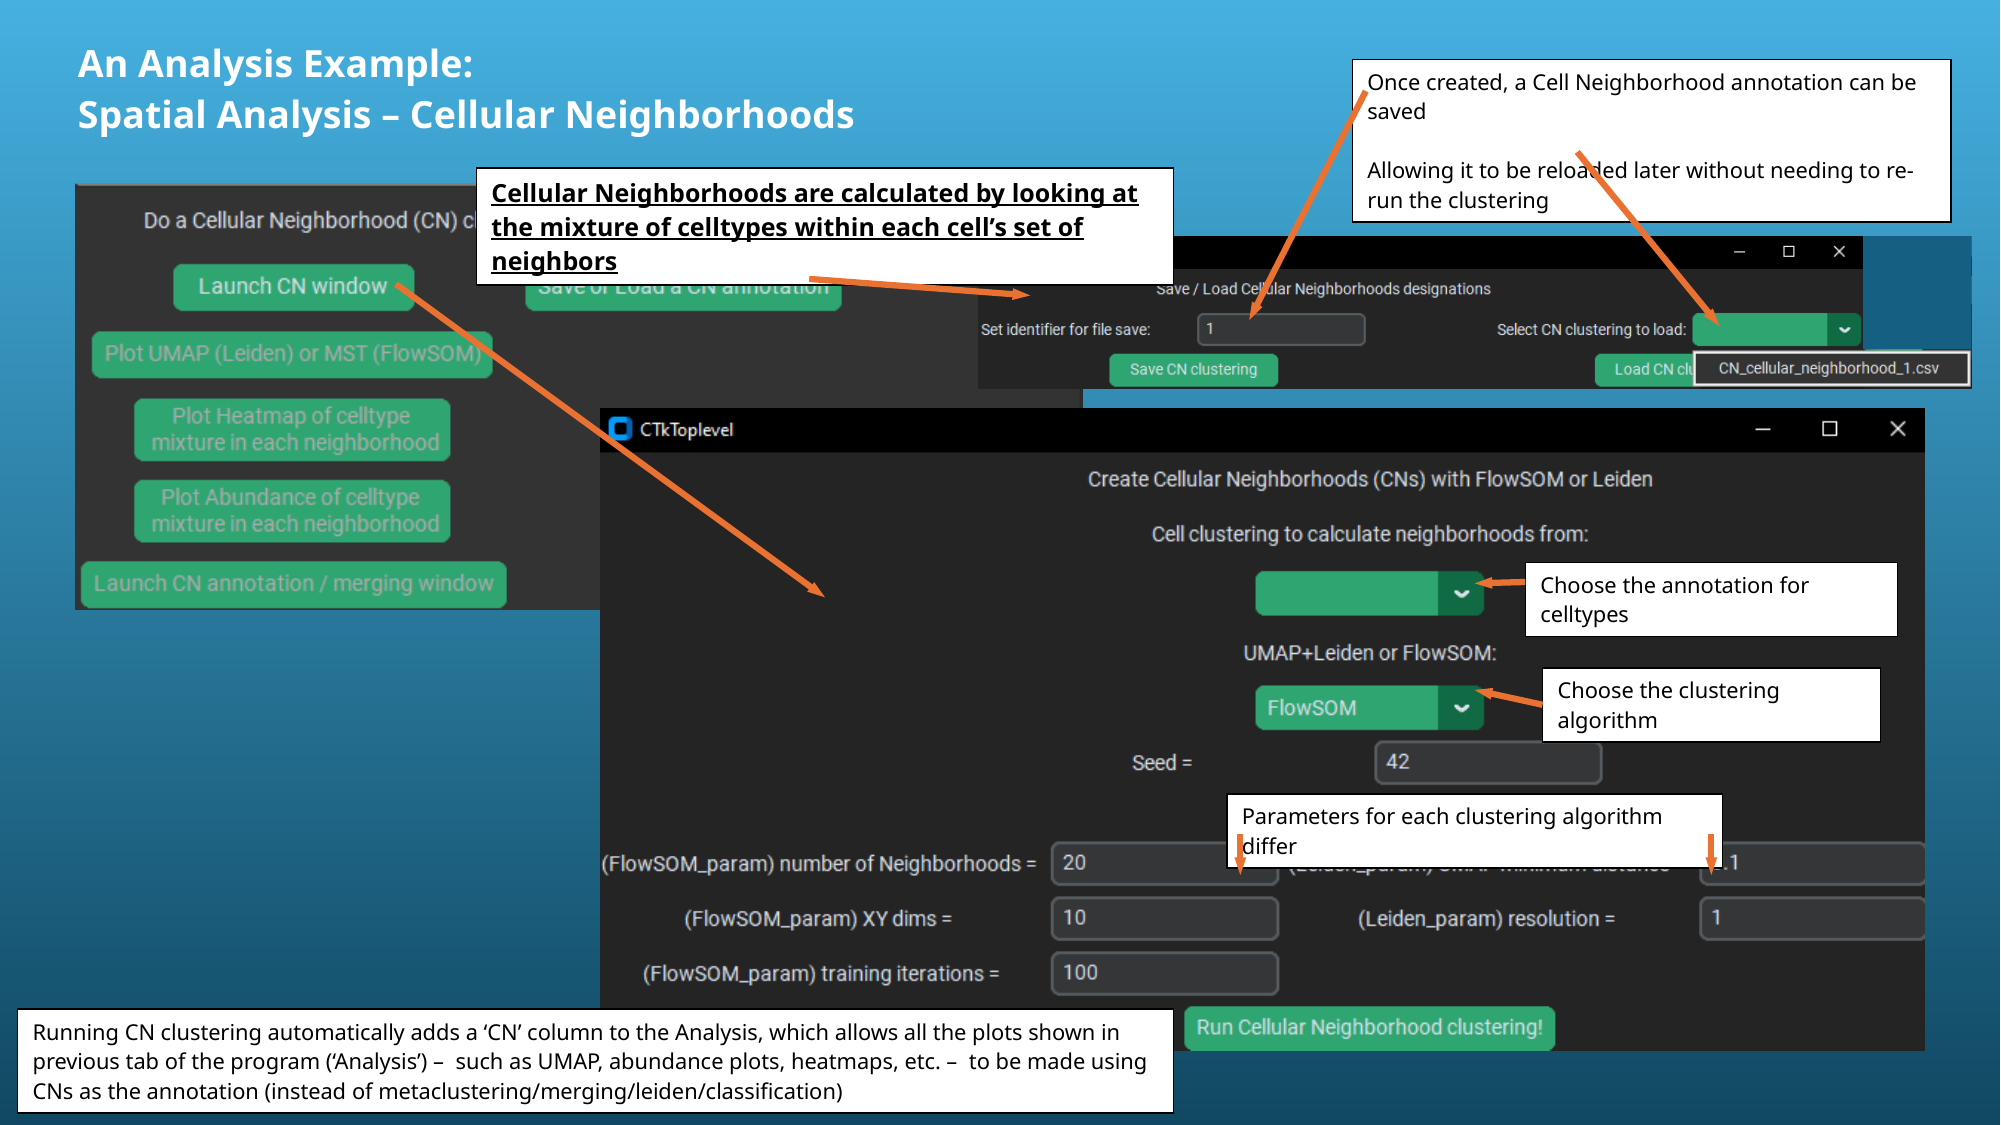

An Analysis Example:
Spatial Analysis – Cellular Neighborhoods
Once created, a Cell Neighborhood annotation can be saved
Allowing it to be reloaded later without needing to re-run the clustering
Cellular Neighborhoods are calculated by looking at the mixture of celltypes within each cell’s set of neighbors
Choose the annotation for celltypes
Choose the clustering algorithm
Parameters for each clustering algorithm differ
Running CN clustering automatically adds a ‘CN’ column to the Analysis, which allows all the plots shown in previous tab of the program (‘Analysis’) – such as UMAP, abundance plots, heatmaps, etc. – to be made using CNs as the annotation (instead of metaclustering/merging/leiden/classification)